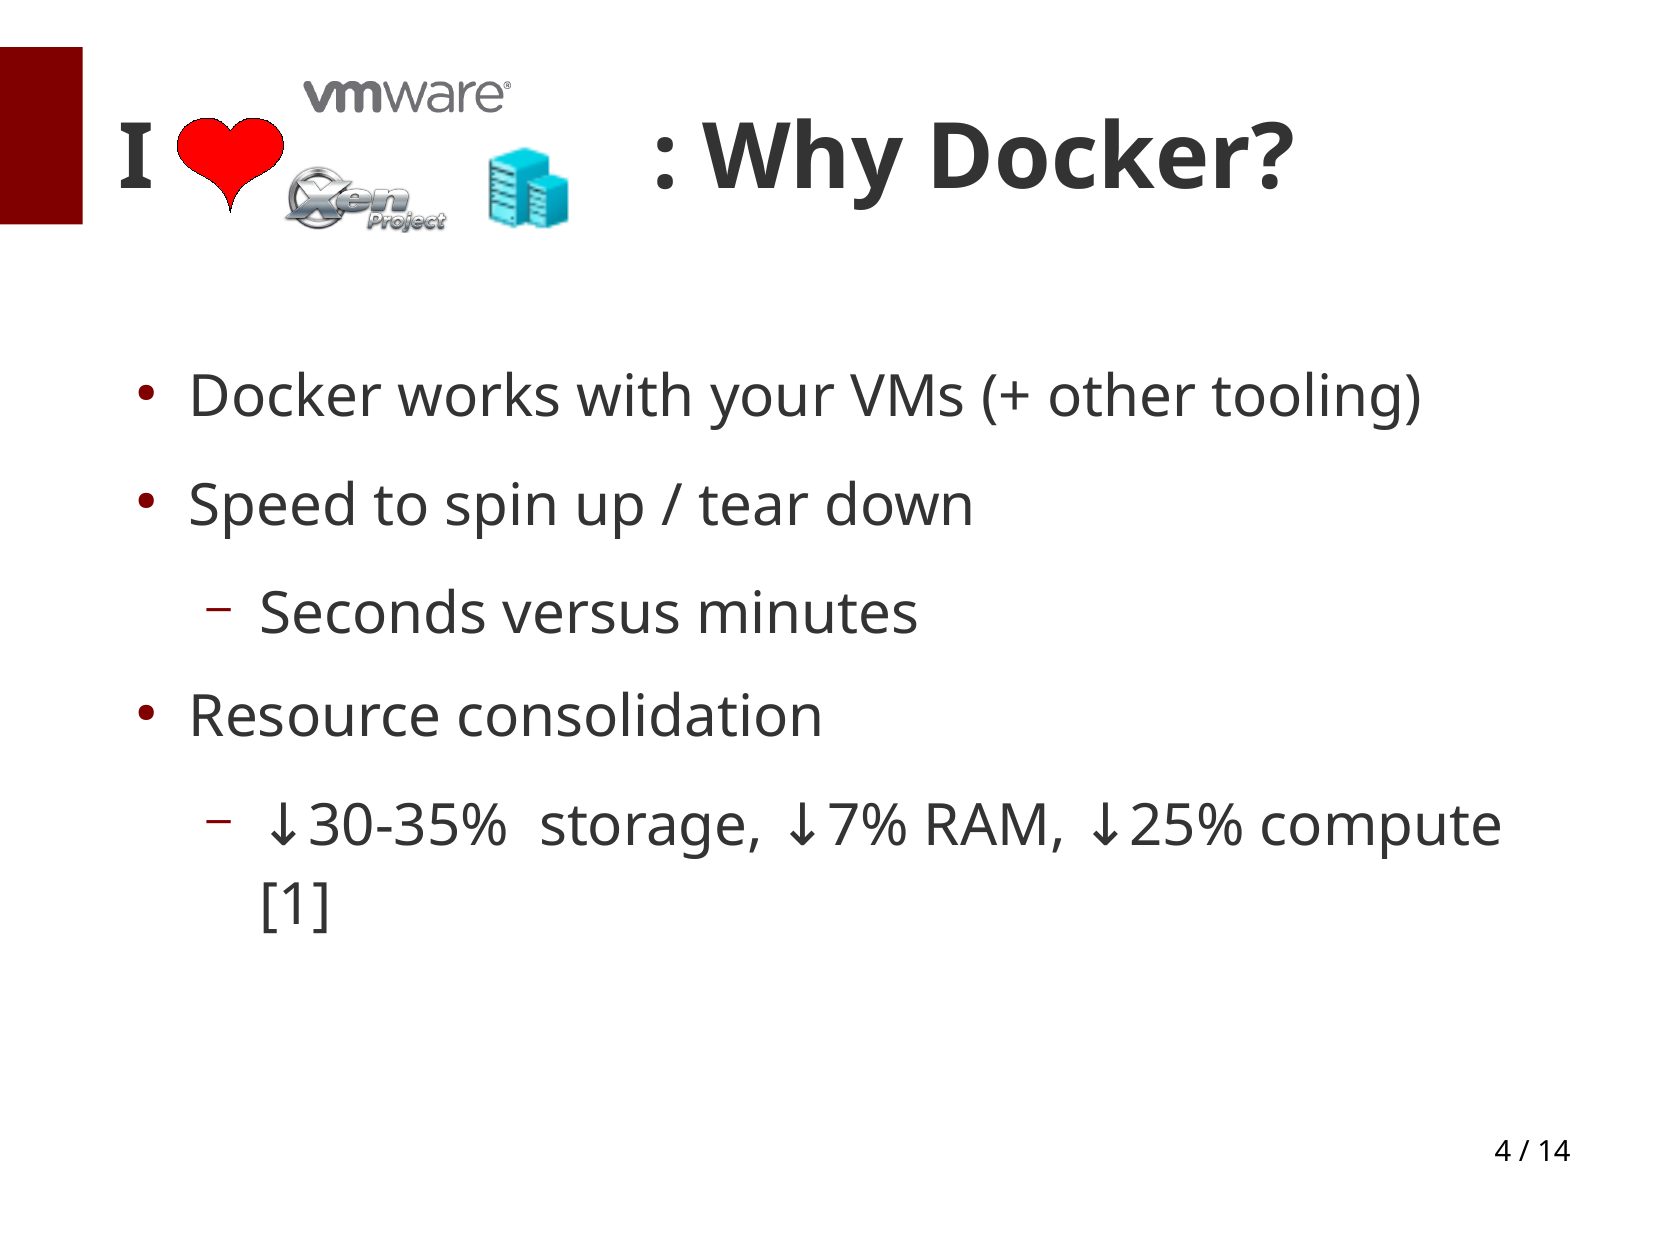

# I : Why Docker?
Docker works with your VMs (+ other tooling)
Speed to spin up / tear down
Seconds versus minutes
Resource consolidation
↓30-35% storage, ↓7% RAM, ↓25% compute [1]
4